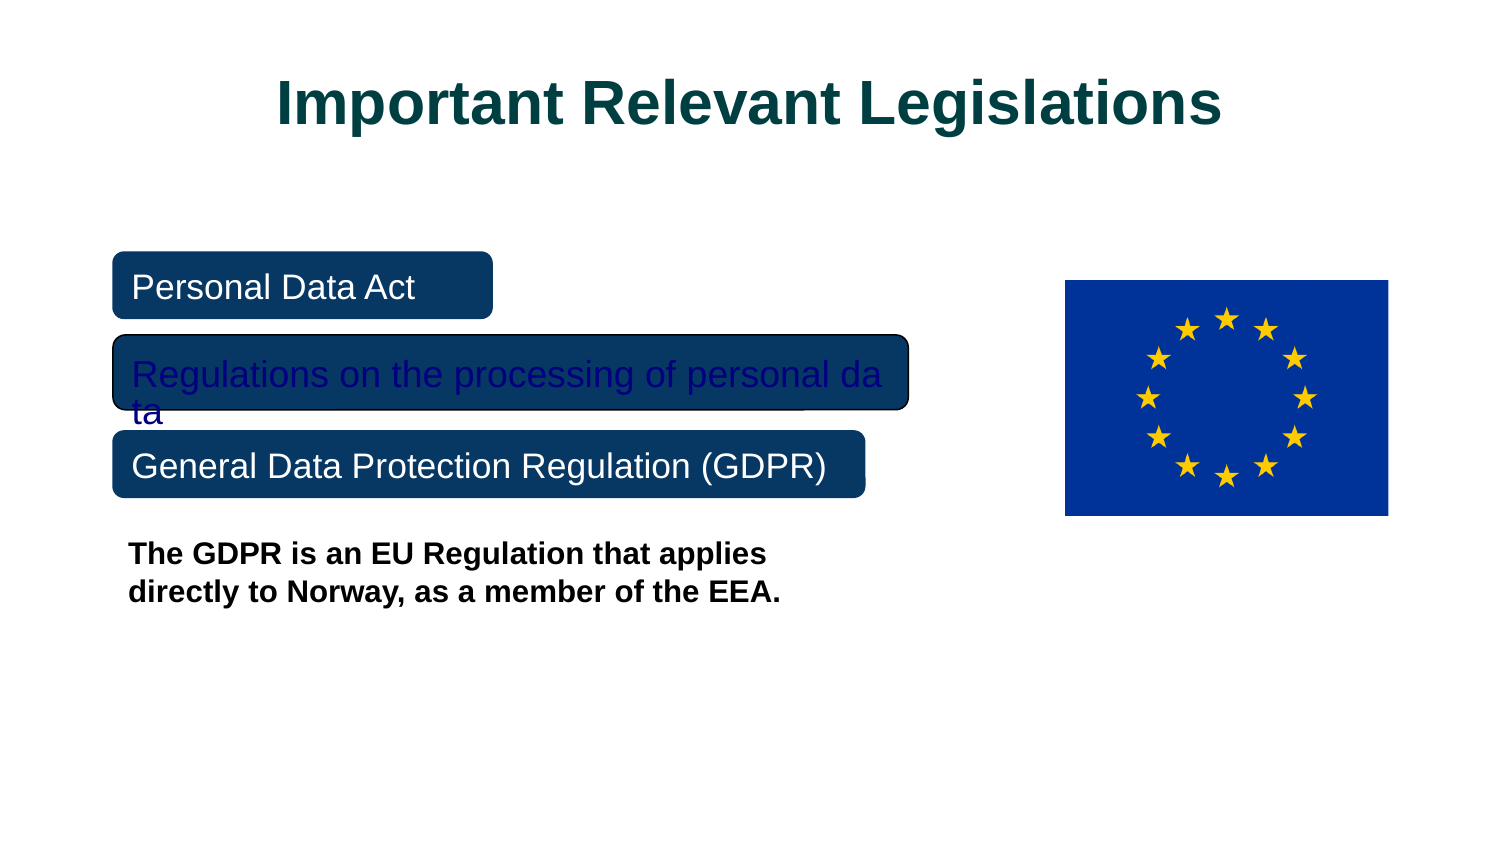

# Important Relevant Legislations
Personal Data Act
Regulations on the processing of personal data
General Data Protection Regulation (GDPR)
The GDPR is an EU Regulation that applies
directly to Norway, as a member of the EEA.